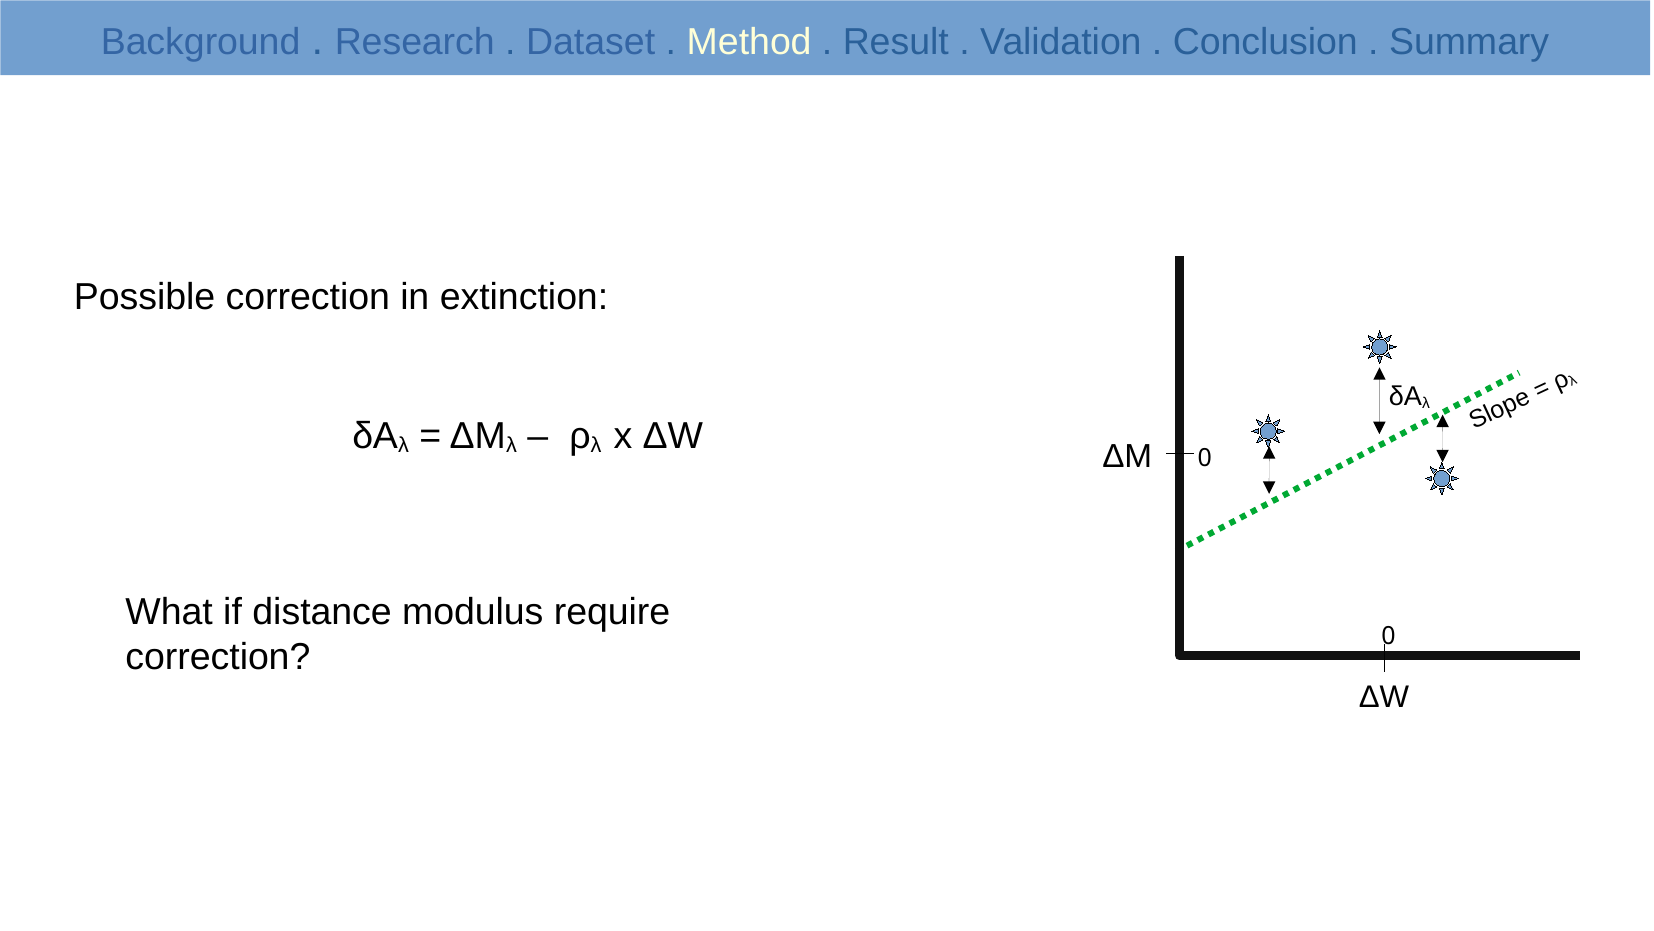

Background . Research . Dataset . Method . Result . Validation . Conclusion . Summary
Possible correction in extinction:
Slope = ρλ
δAλ
δAλ = ΔMλ – ρλ x ΔW
ΔM
0
What if distance modulus require correction?
0
ΔW
20